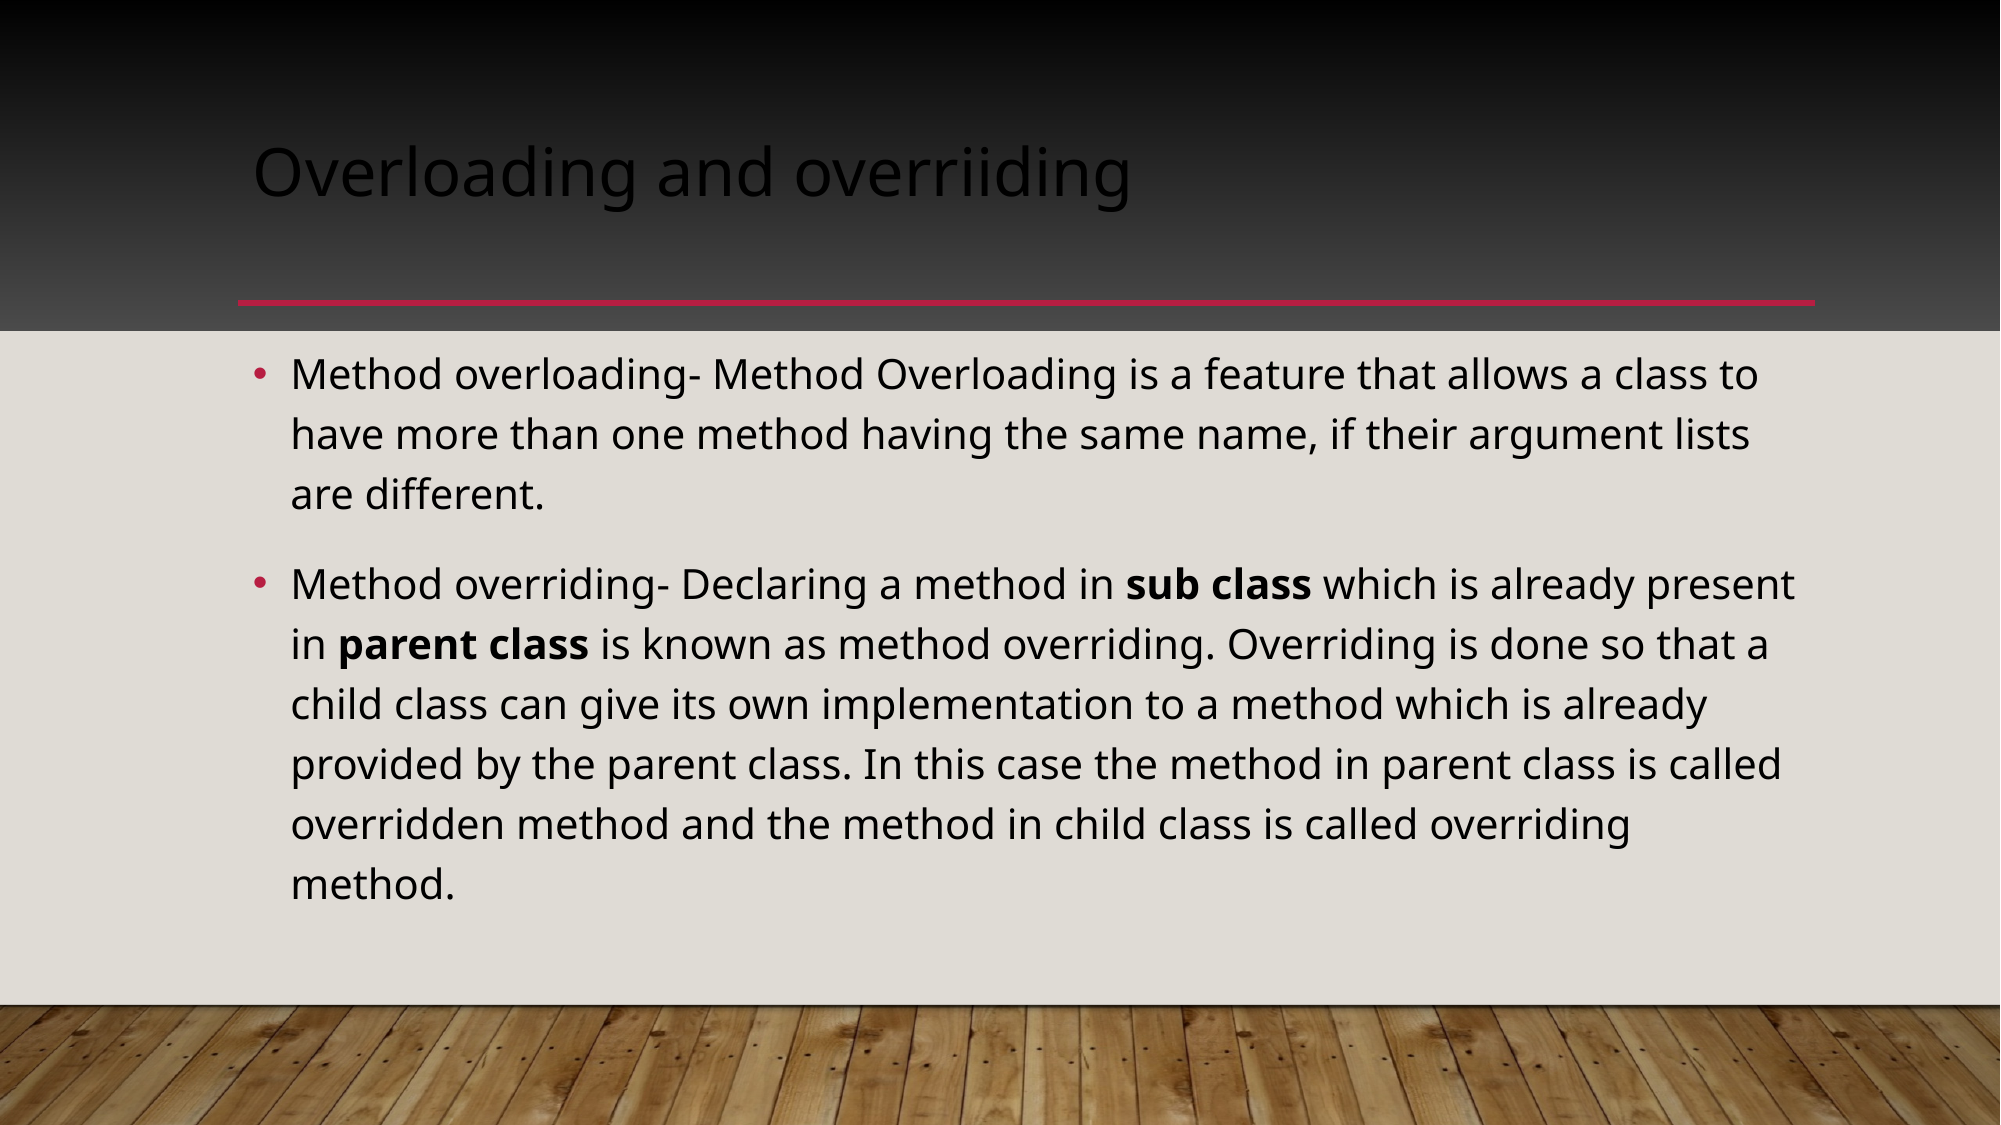

# Overloading and overriiding
Method overloading- Method Overloading is a feature that allows a class to have more than one method having the same name, if their argument lists are different.
Method overriding- Declaring a method in sub class which is already present in parent class is known as method overriding. Overriding is done so that a child class can give its own implementation to a method which is already provided by the parent class. In this case the method in parent class is called overridden method and the method in child class is called overriding method.